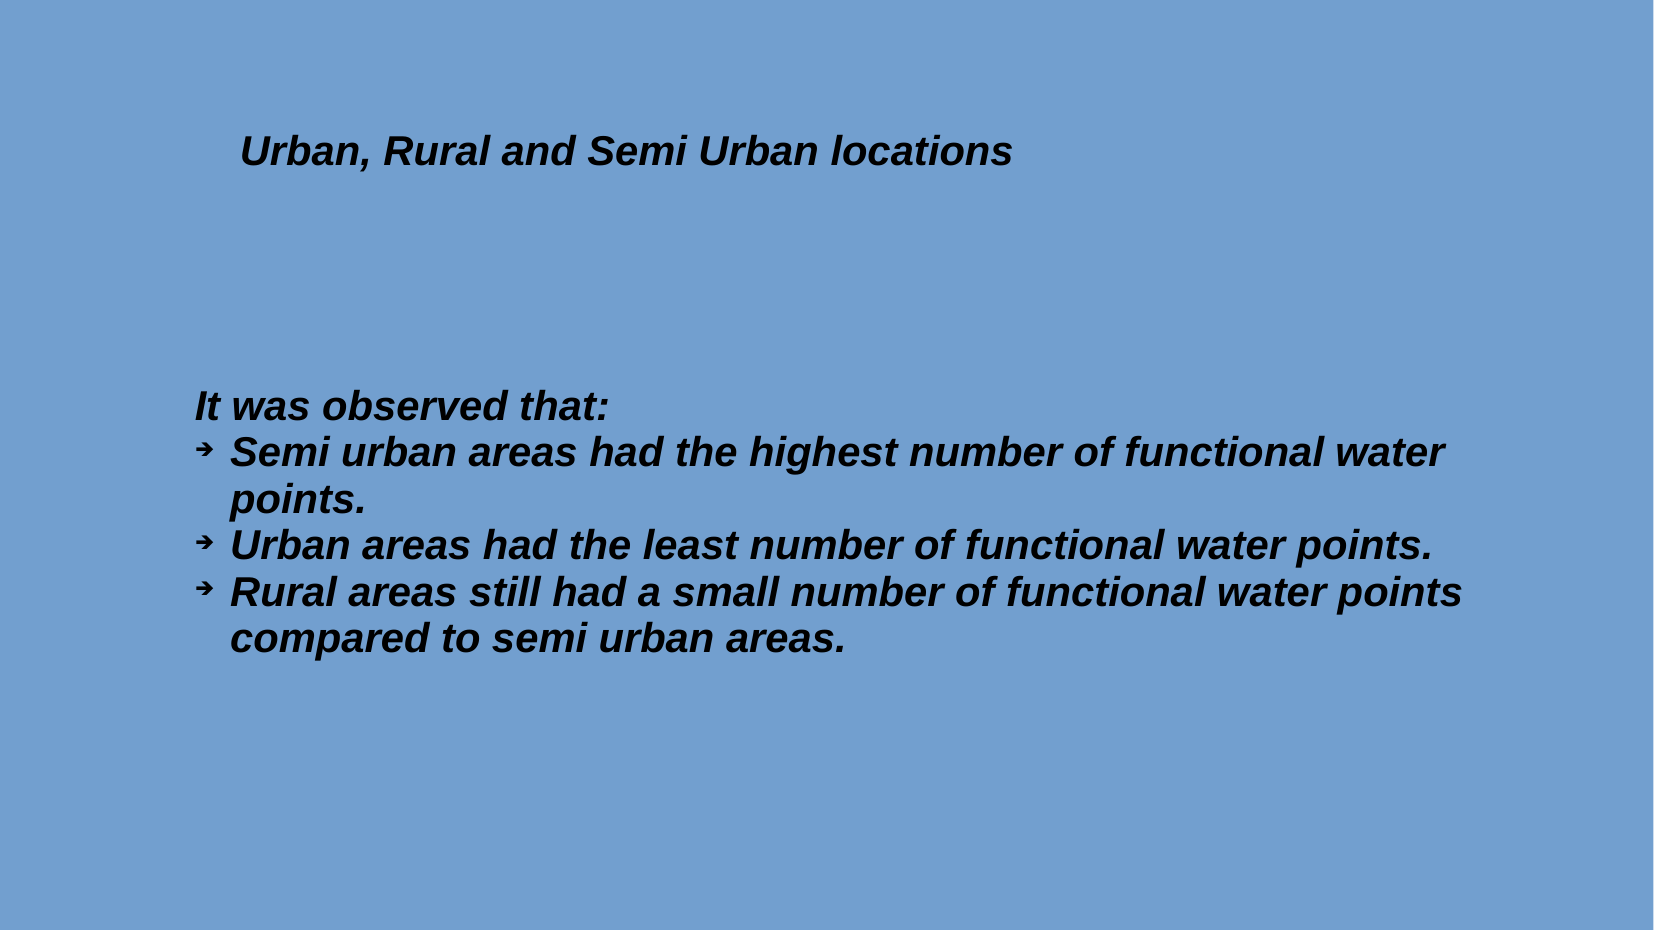

Urban, Rural and Semi Urban locations
It was observed that:
Semi urban areas had the highest number of functional water points.
Urban areas had the least number of functional water points.
Rural areas still had a small number of functional water points compared to semi urban areas.